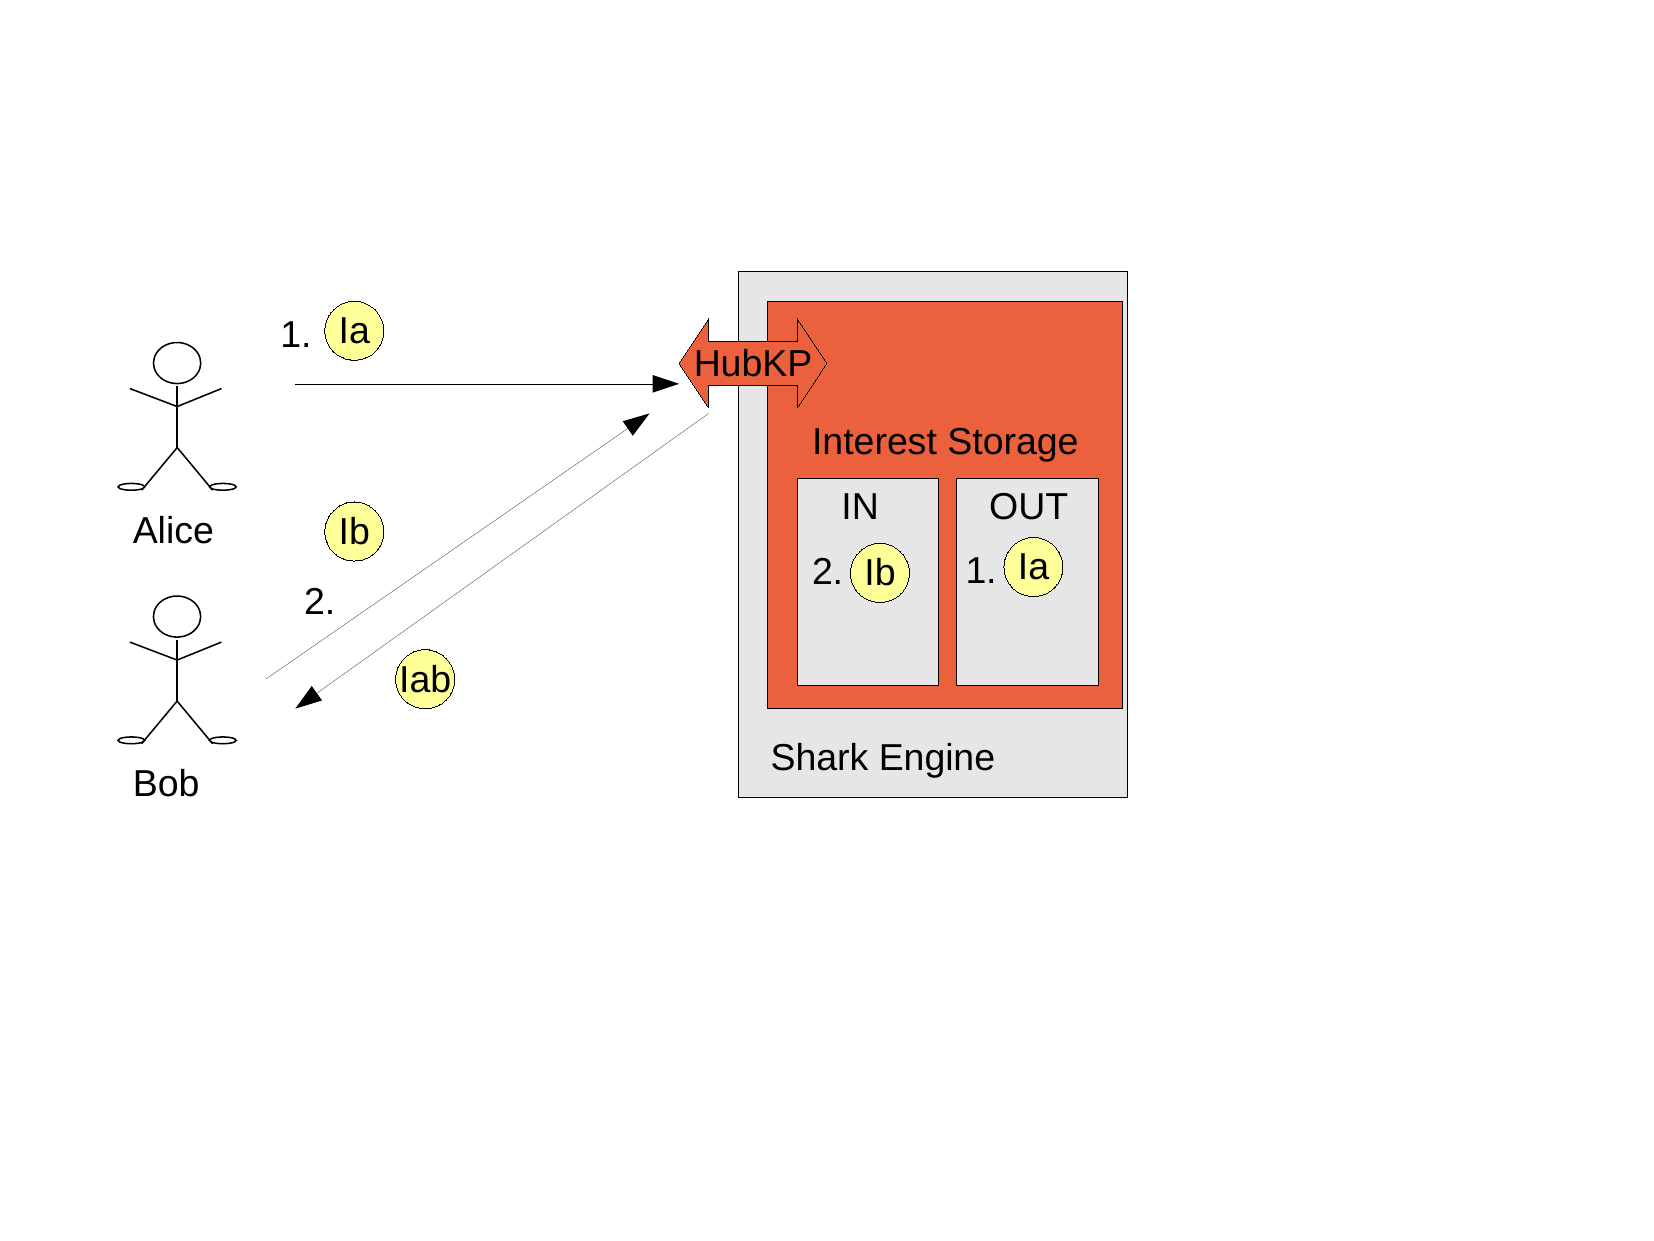

Ia
1.
HubKP
Interest Storage
IN
OUT
Alice
Ib
Ia
1.
2.
Ib
2.
Iab
Shark Engine
Bob